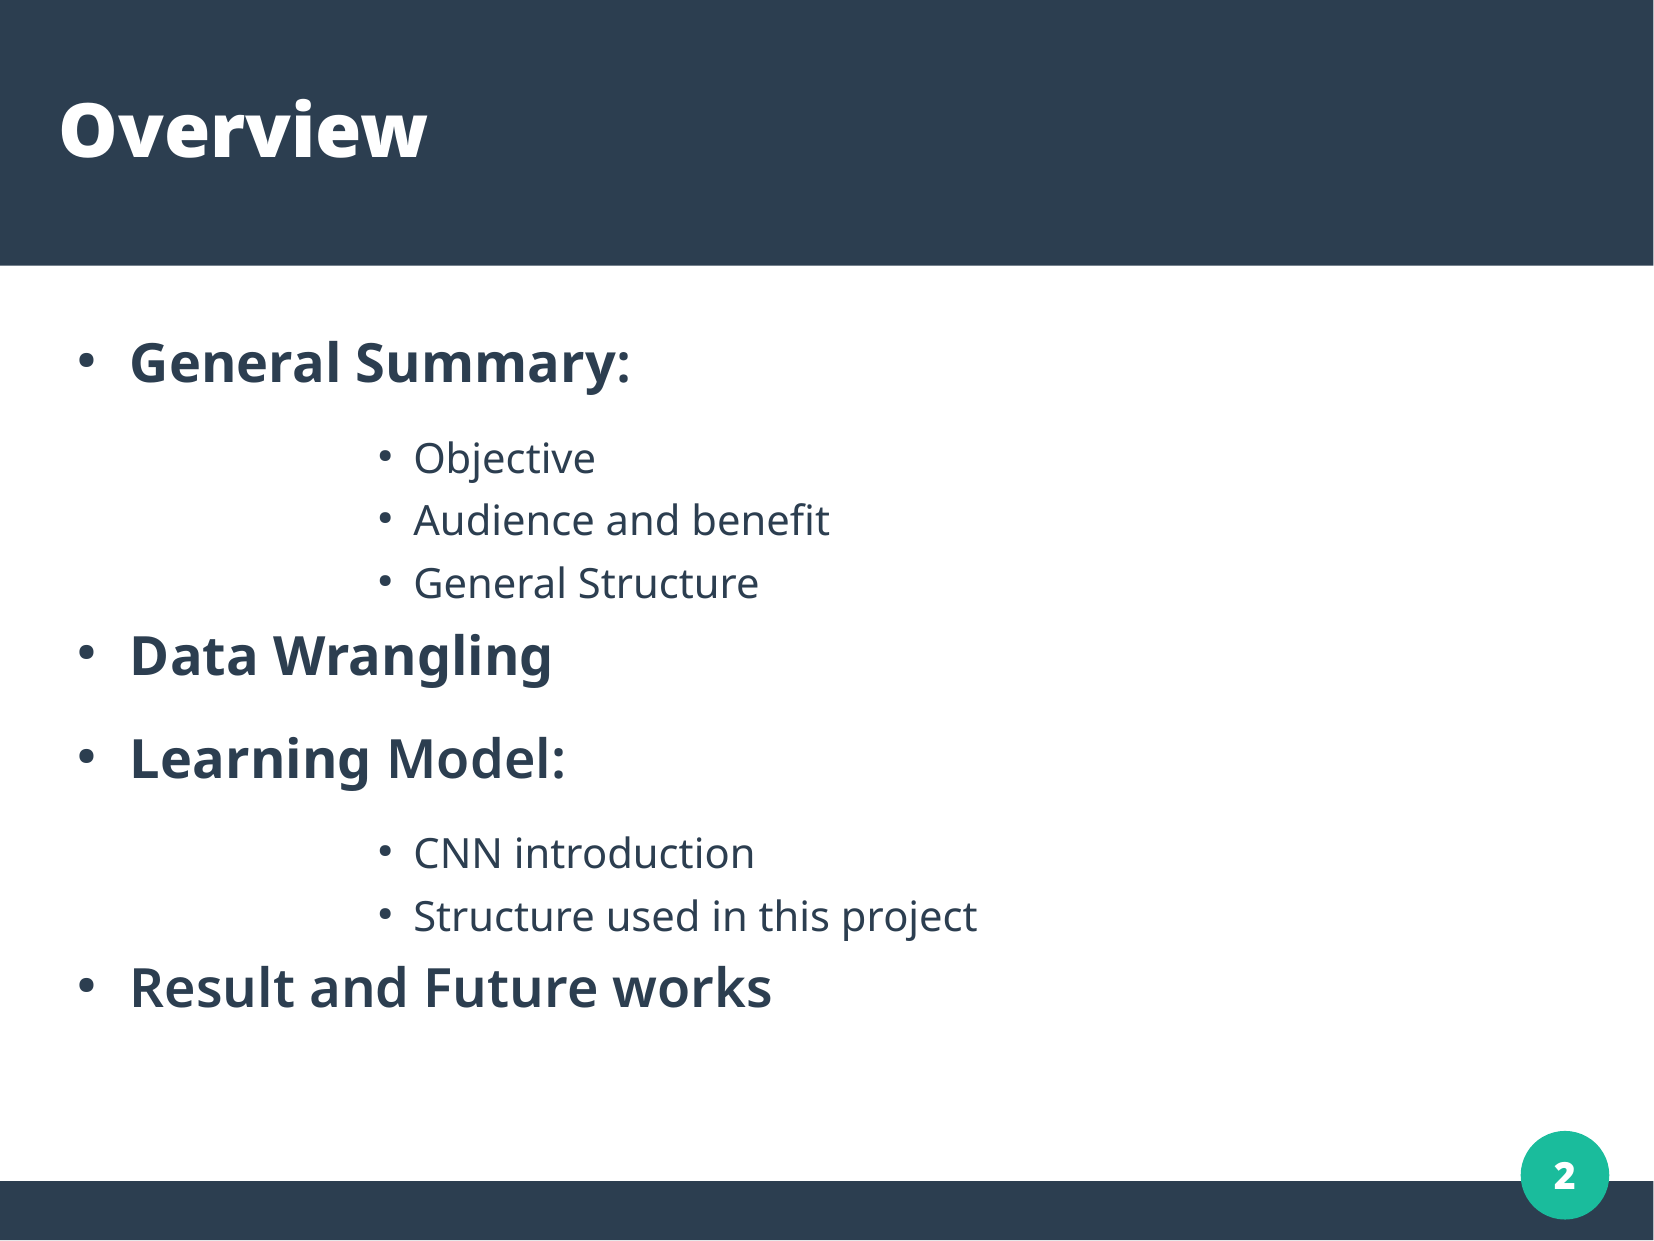

# Overview
General Summary:
Objective
Audience and benefit
General Structure
Data Wrangling
Learning Model:
CNN introduction
Structure used in this project
Result and Future works
2